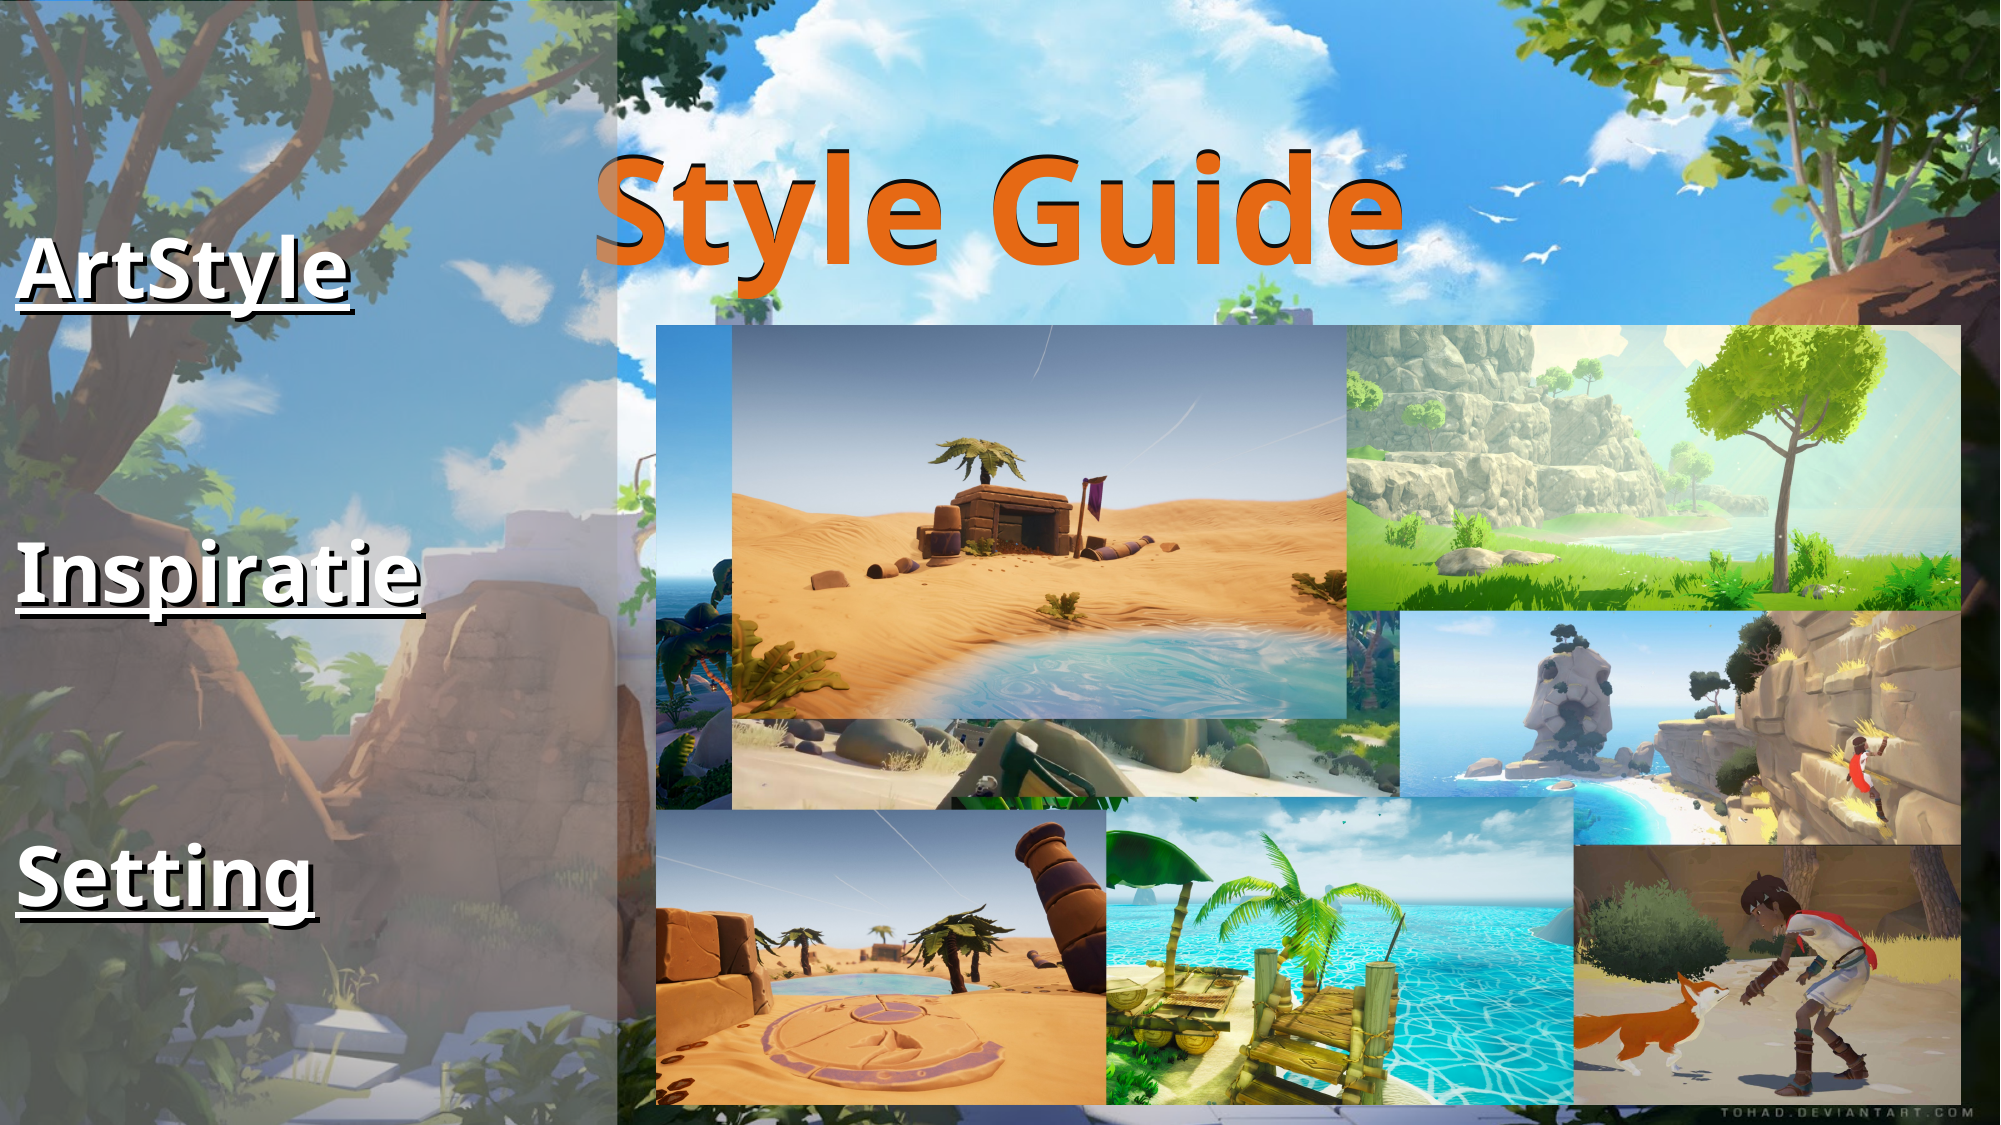

ArtStyle
Inspiratie
Setting
Style Guide
Style Guide